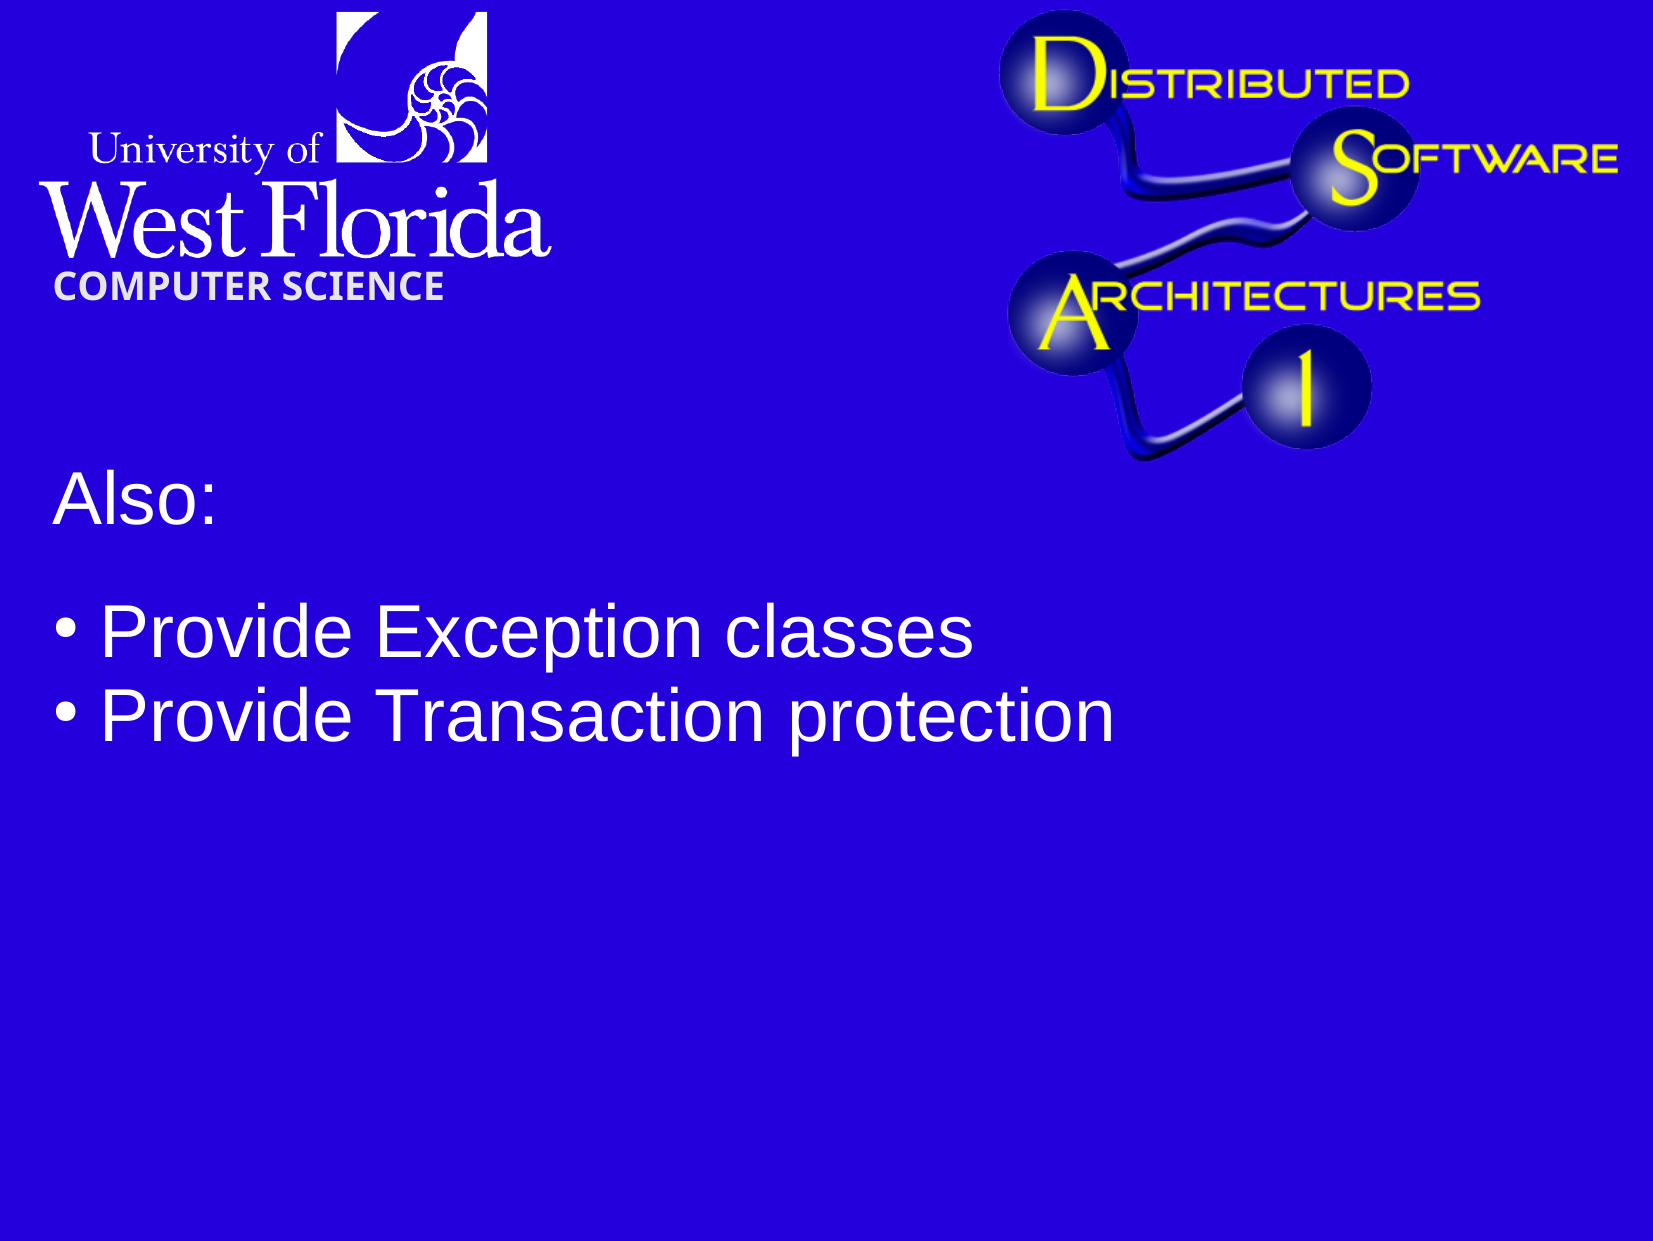

COMPUTER SCIENCE
Also:
 Provide Exception classes
 Provide Transaction protection